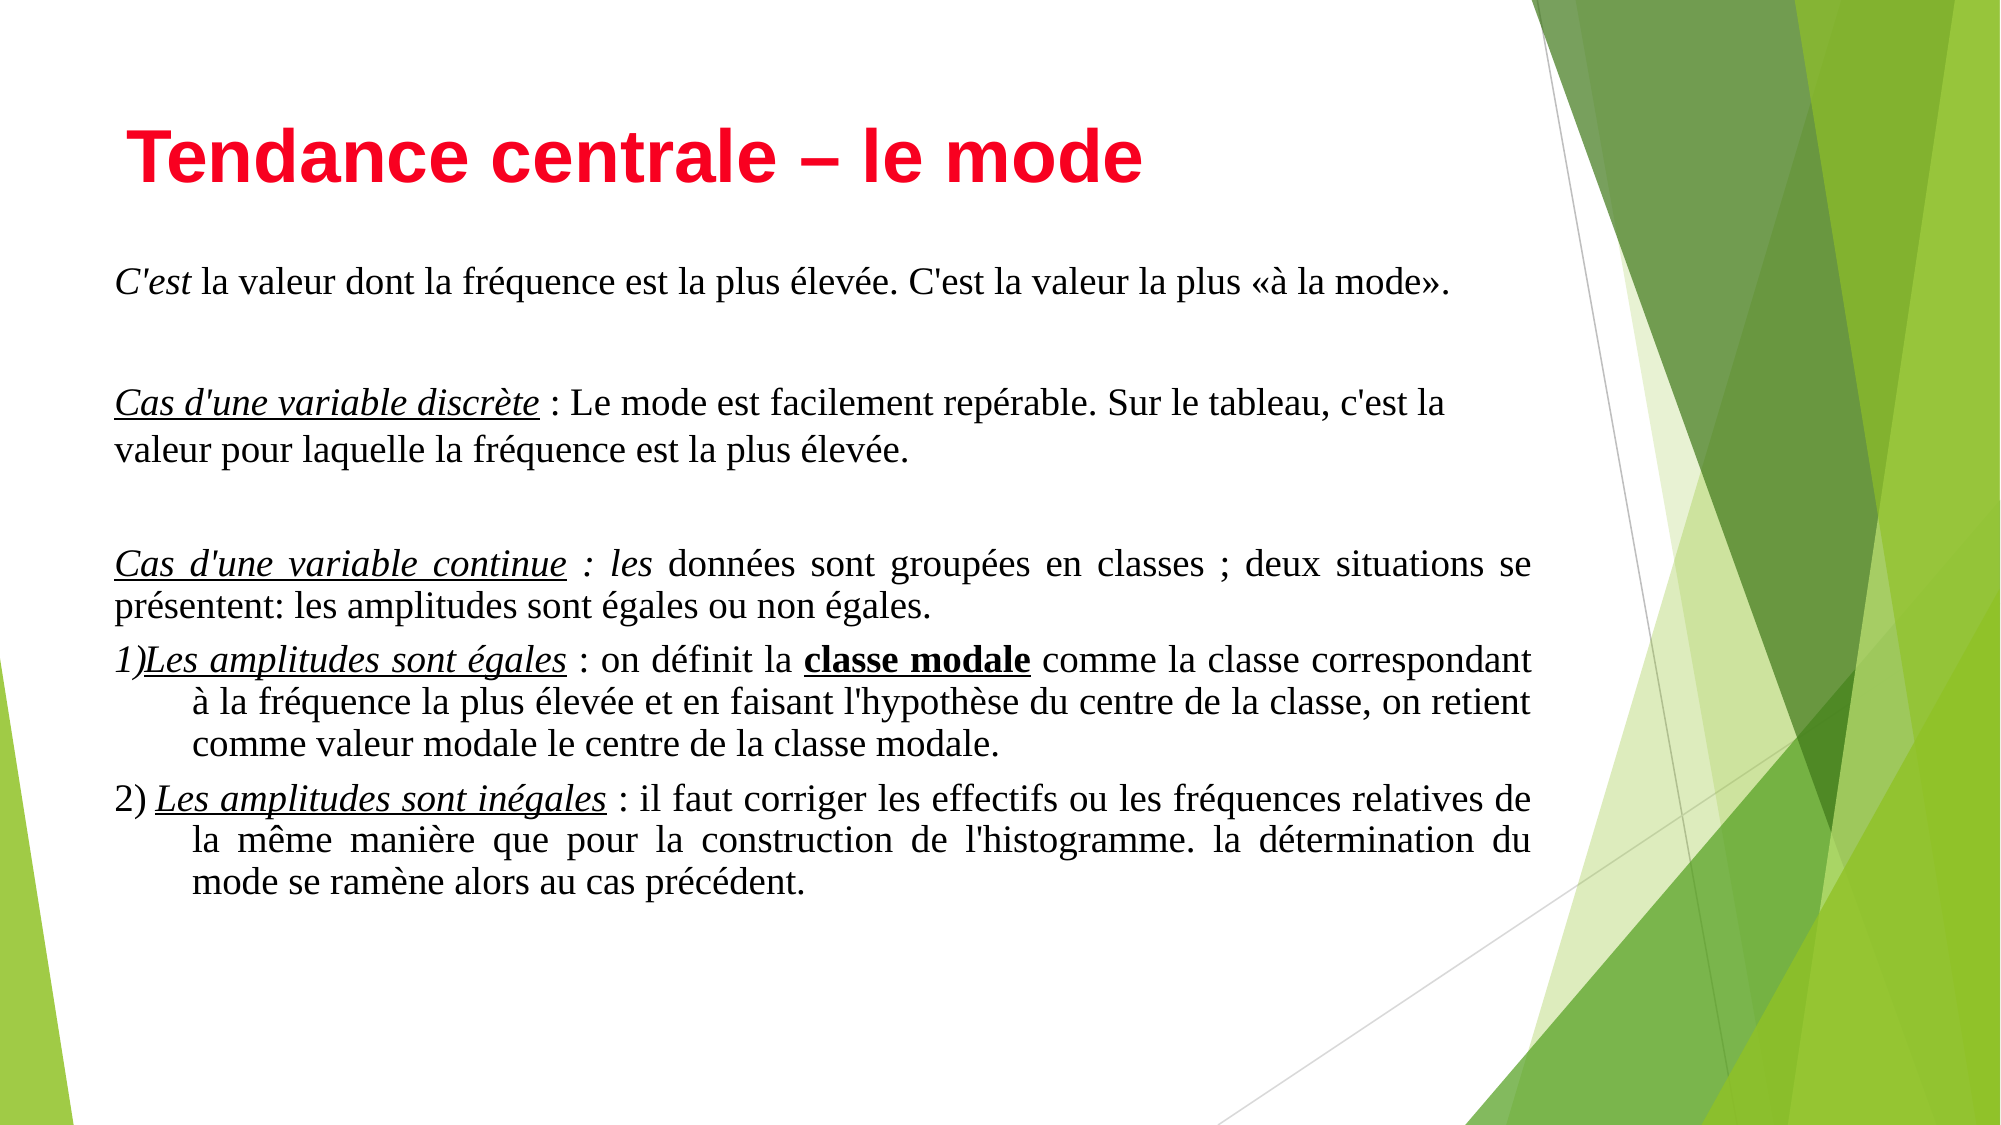

# Tendance centrale – le mode
C'est la valeur dont la fréquence est la plus élevée. C'est la valeur la plus «à la mode».
Cas d'une variable discrète : Le mode est facilement repérable. Sur le tableau, c'est la valeur pour laquelle la fréquence est la plus élevée.
Cas d'une variable continue : les données sont groupées en classes ; deux situations se présentent: les amplitudes sont égales ou non égales.
Les amplitudes sont égales : on définit la classe modale comme la classe correspondant à la fréquence la plus élevée et en faisant l'hypothèse du centre de la classe, on retient comme valeur modale le centre de la classe modale.
 Les amplitudes sont inégales : il faut corriger les effectifs ou les fréquences relatives de la même manière que pour la construction de l'histogramme. la détermination du mode se ramène alors au cas précédent.